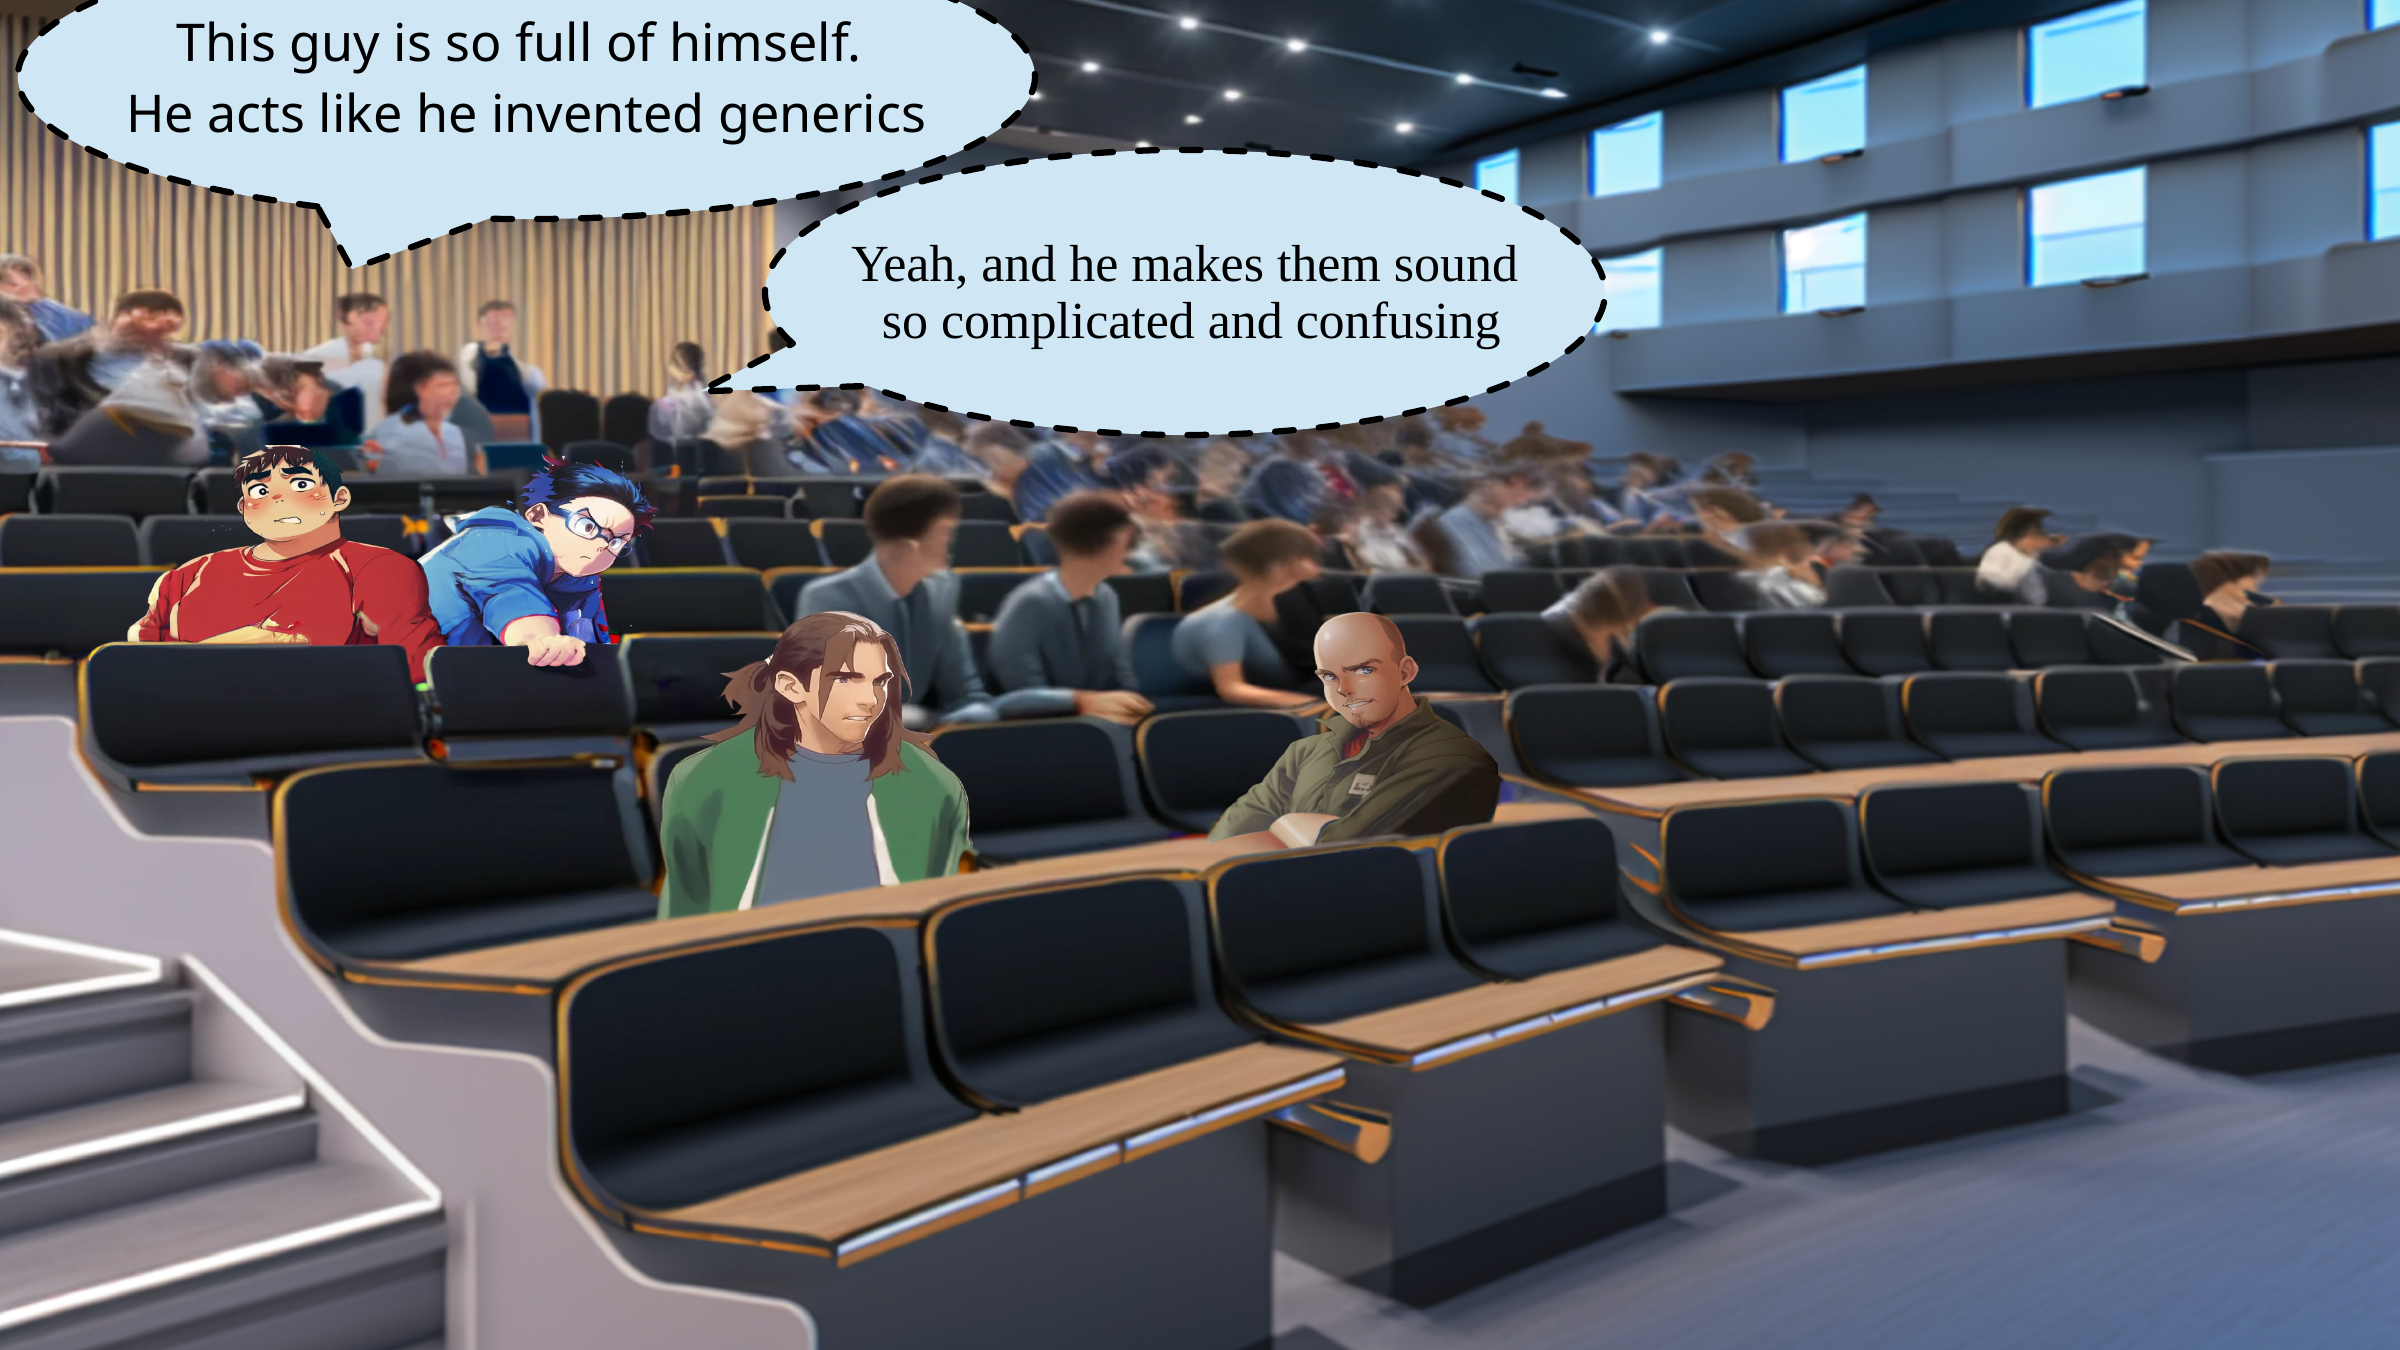

This guy is so full of himself.
He acts like he invented generics
Yeah, and he makes them sound
 so complicated and confusing